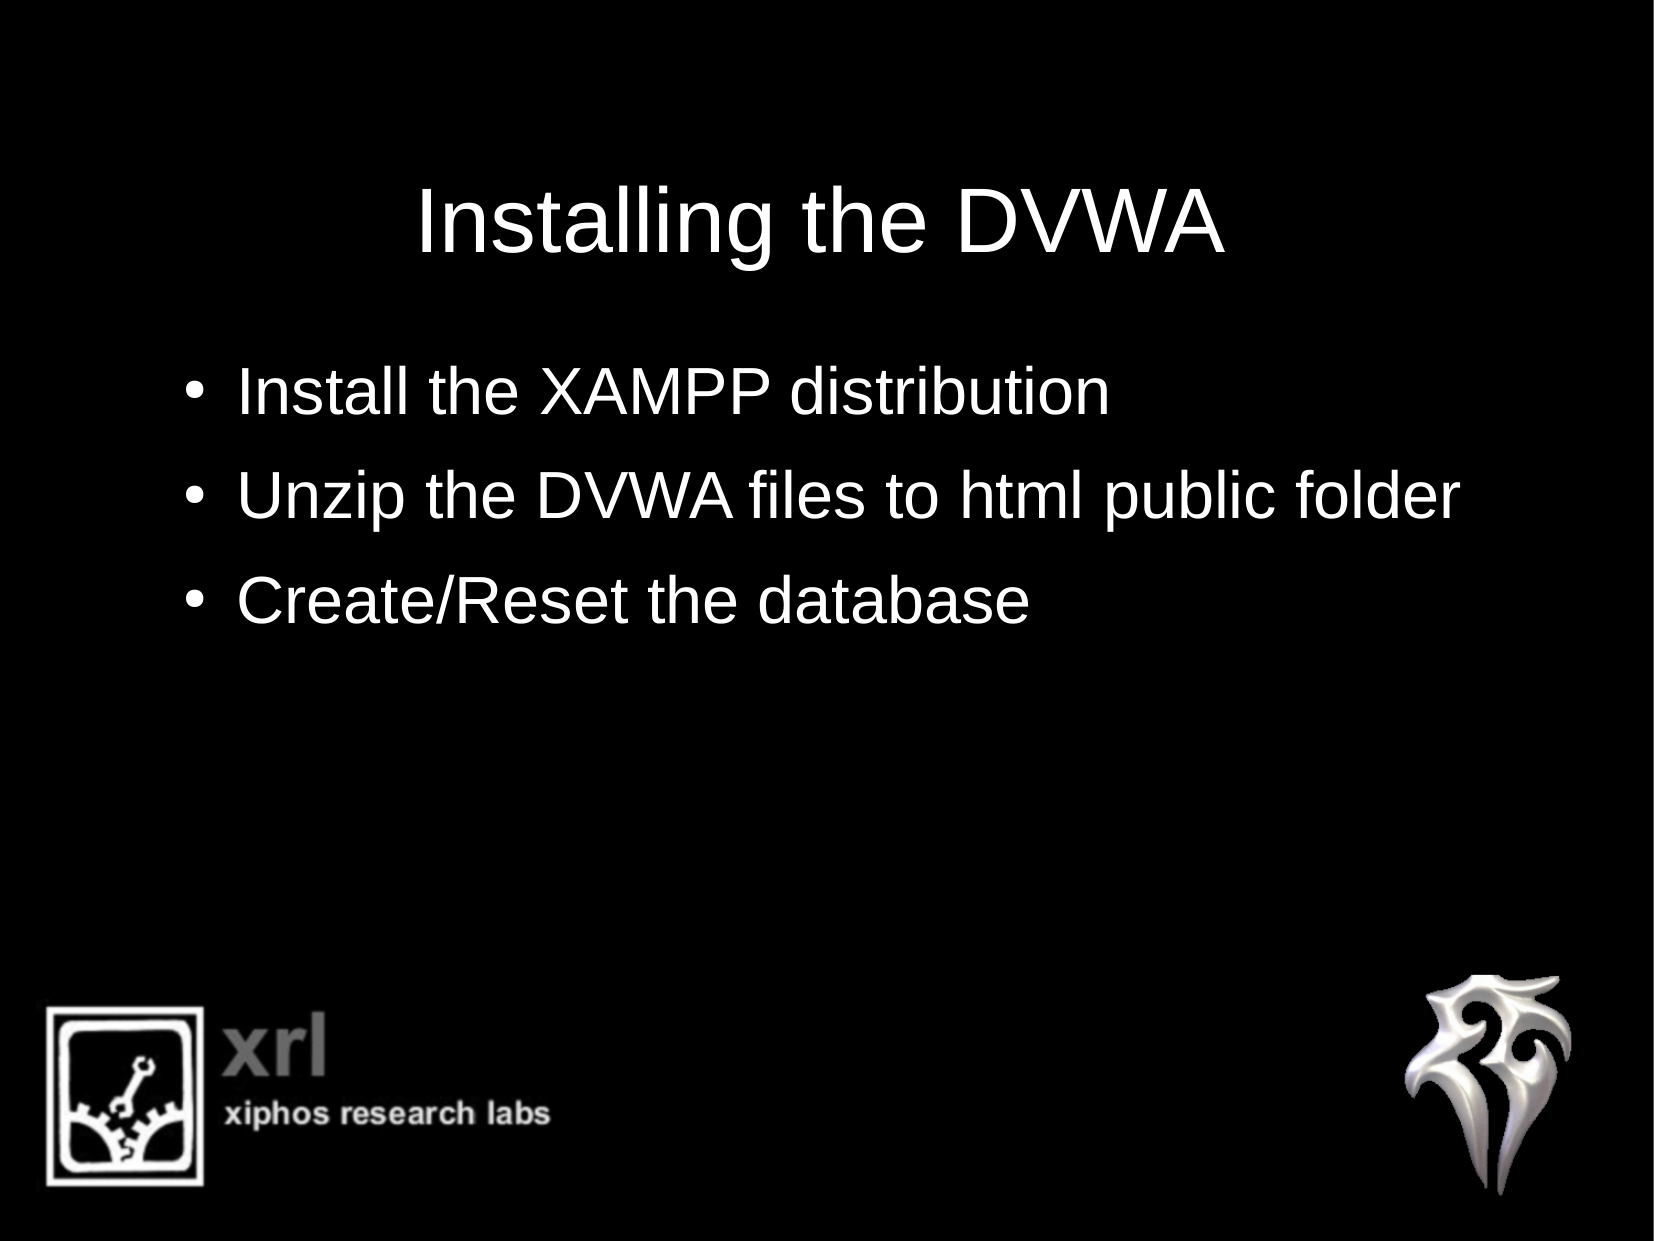

# Installing the DVWA
Install the XAMPP distribution
Unzip the DVWA files to html public folder
Create/Reset the database